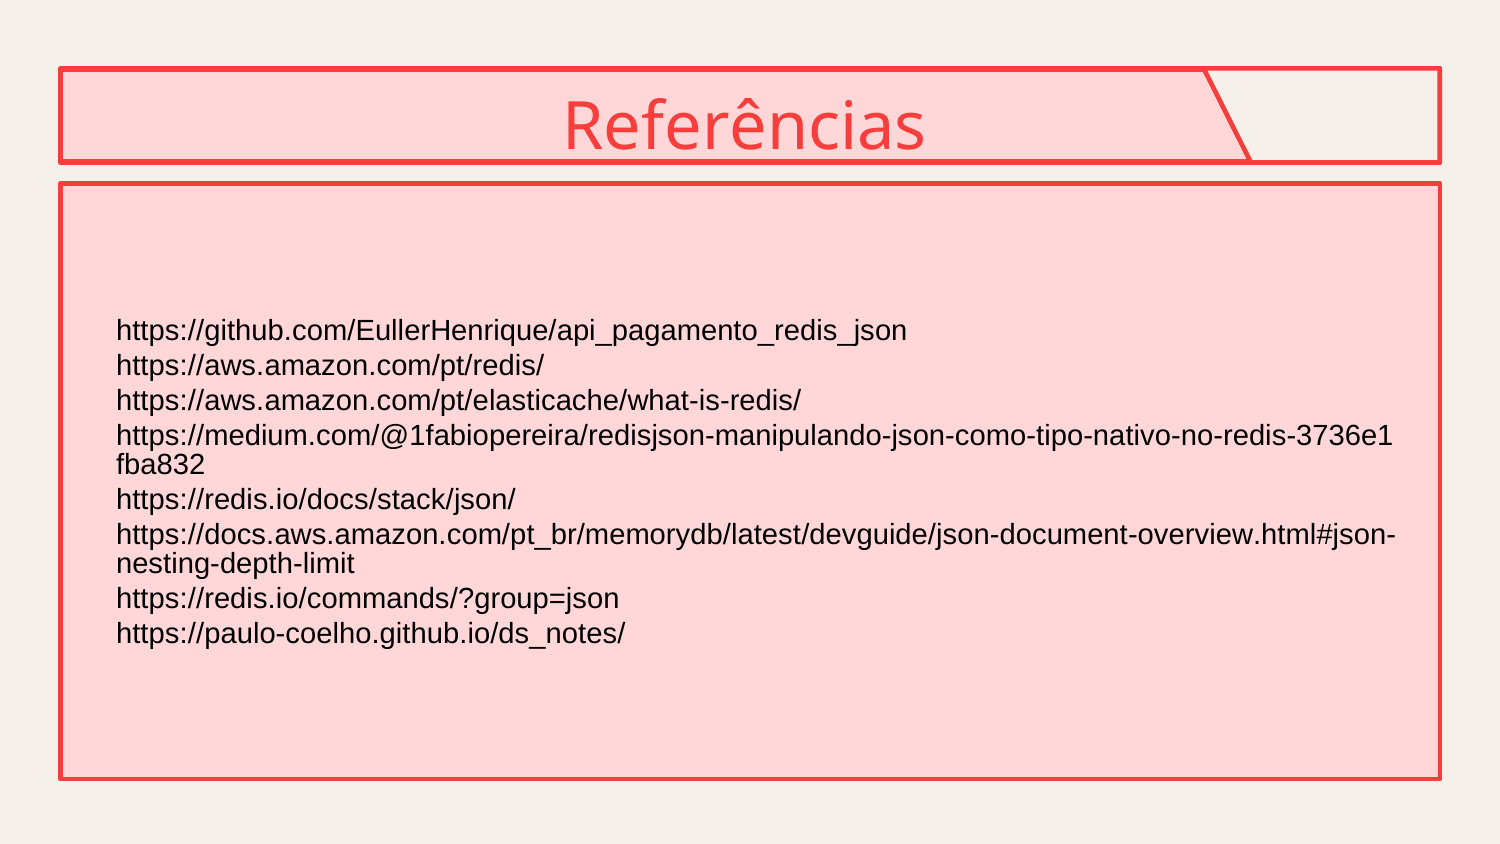

# Referências
https://github.com/EullerHenrique/api_pagamento_redis_json
https://aws.amazon.com/pt/redis/
https://aws.amazon.com/pt/elasticache/what-is-redis/
https://medium.com/@1fabiopereira/redisjson-manipulando-json-como-tipo-nativo-no-redis-3736e1fba832
https://redis.io/docs/stack/json/
https://docs.aws.amazon.com/pt_br/memorydb/latest/devguide/json-document-overview.html#json-nesting-depth-limit
https://redis.io/commands/?group=json
https://paulo-coelho.github.io/ds_notes/